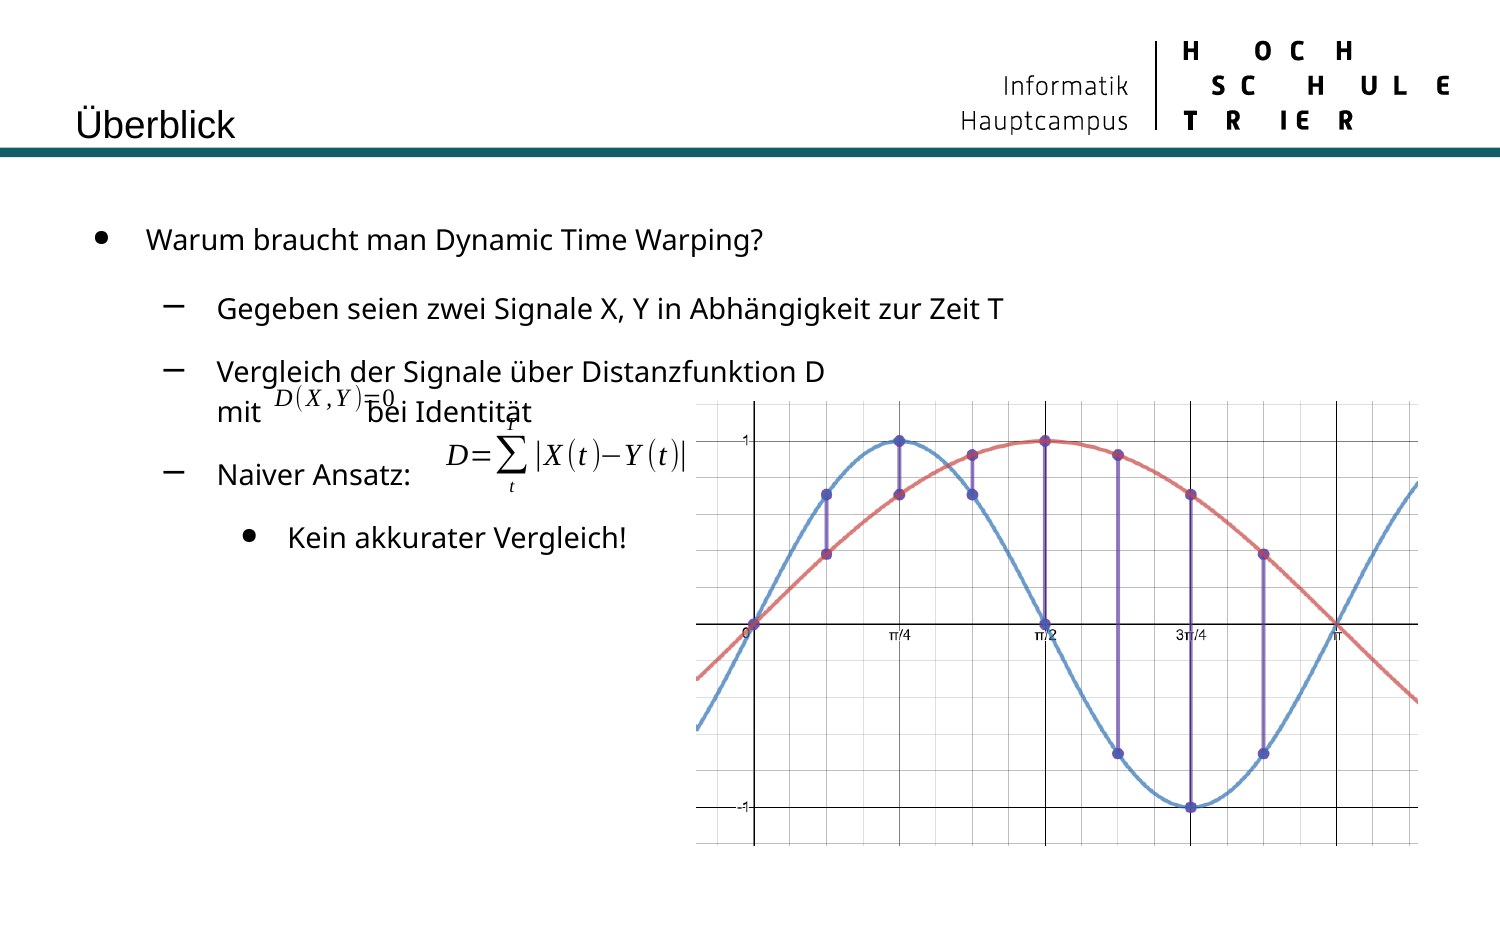

# Überblick
Warum braucht man Dynamic Time Warping?
Gegeben seien zwei Signale X, Y in Abhängigkeit zur Zeit T
Vergleich der Signale über Distanzfunktion D
mit bei Identität
Naiver Ansatz:
Kein akkurater Vergleich!